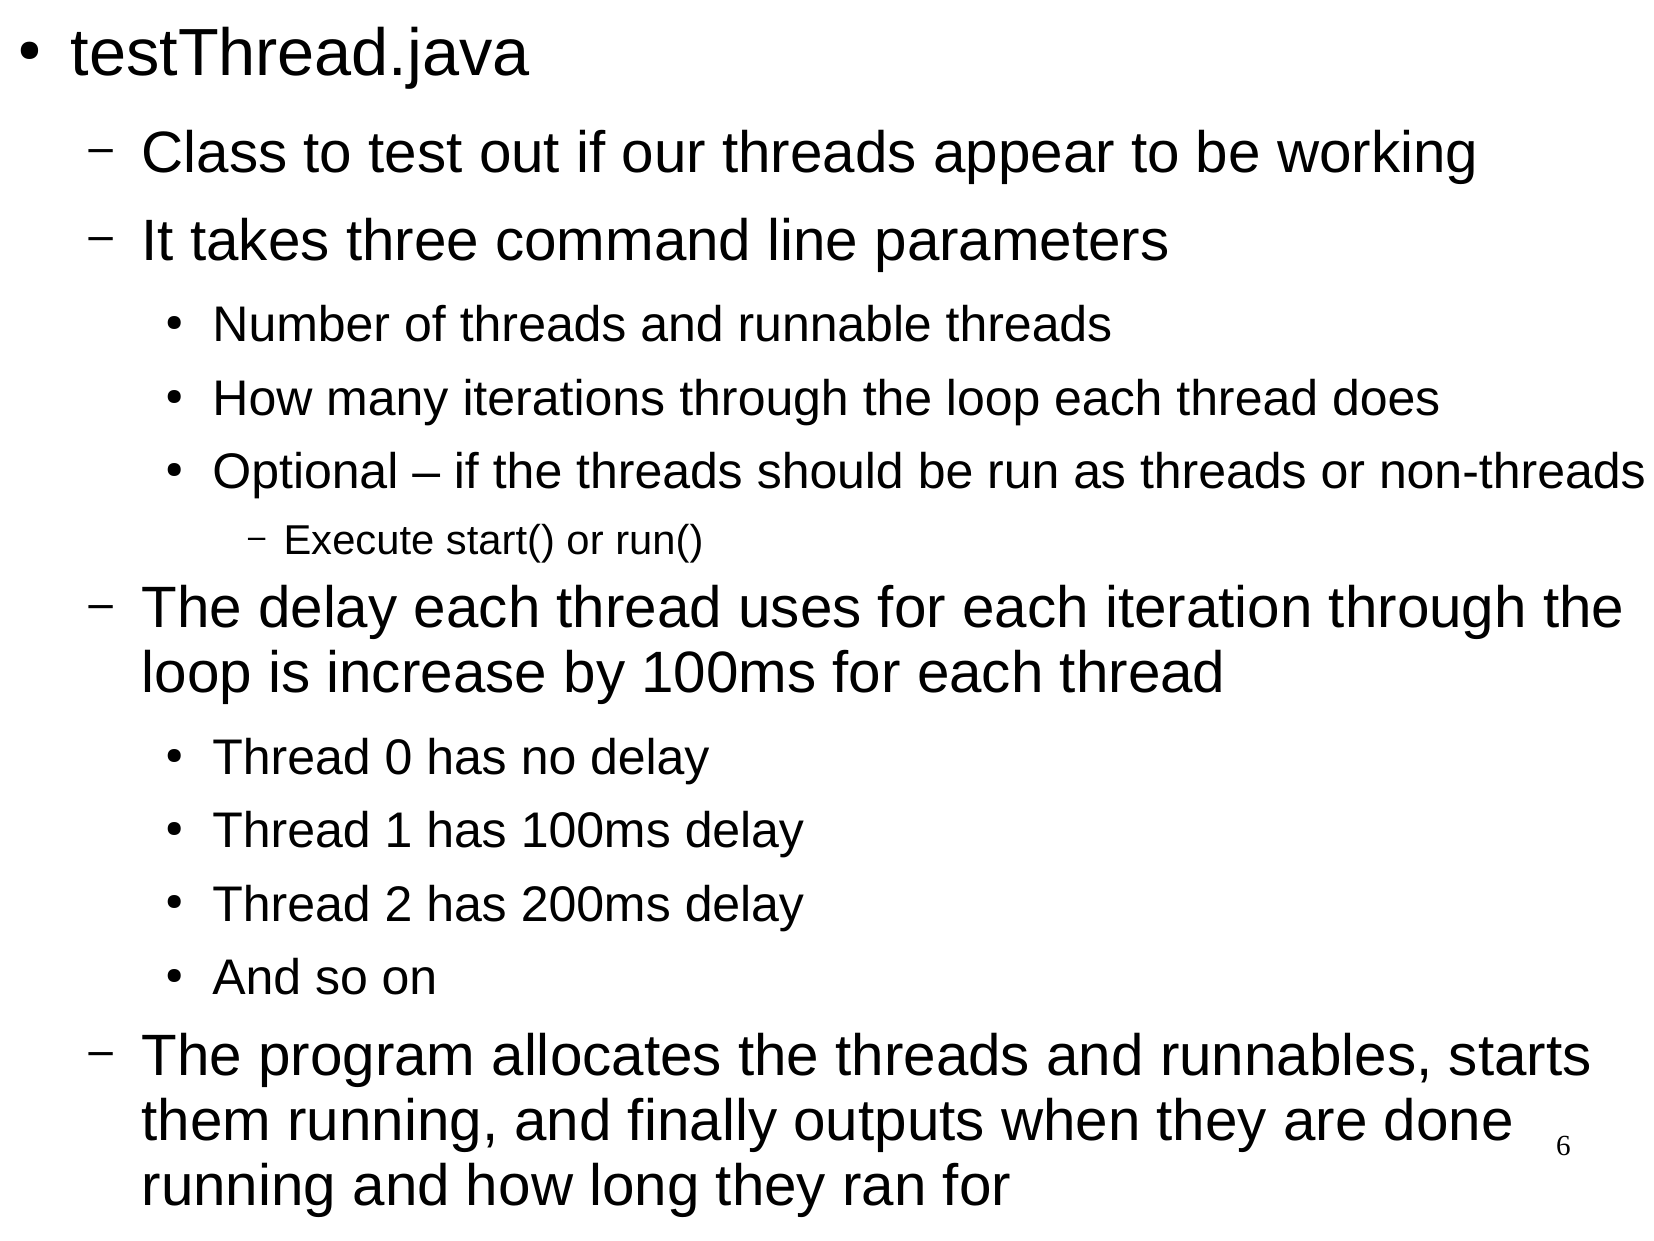

# testThread.java
Class to test out if our threads appear to be working
It takes three command line parameters
Number of threads and runnable threads
How many iterations through the loop each thread does
Optional – if the threads should be run as threads or non-threads
Execute start() or run()
The delay each thread uses for each iteration through the loop is increase by 100ms for each thread
Thread 0 has no delay
Thread 1 has 100ms delay
Thread 2 has 200ms delay
And so on
The program allocates the threads and runnables, starts them running, and finally outputs when they are done running and how long they ran for
6